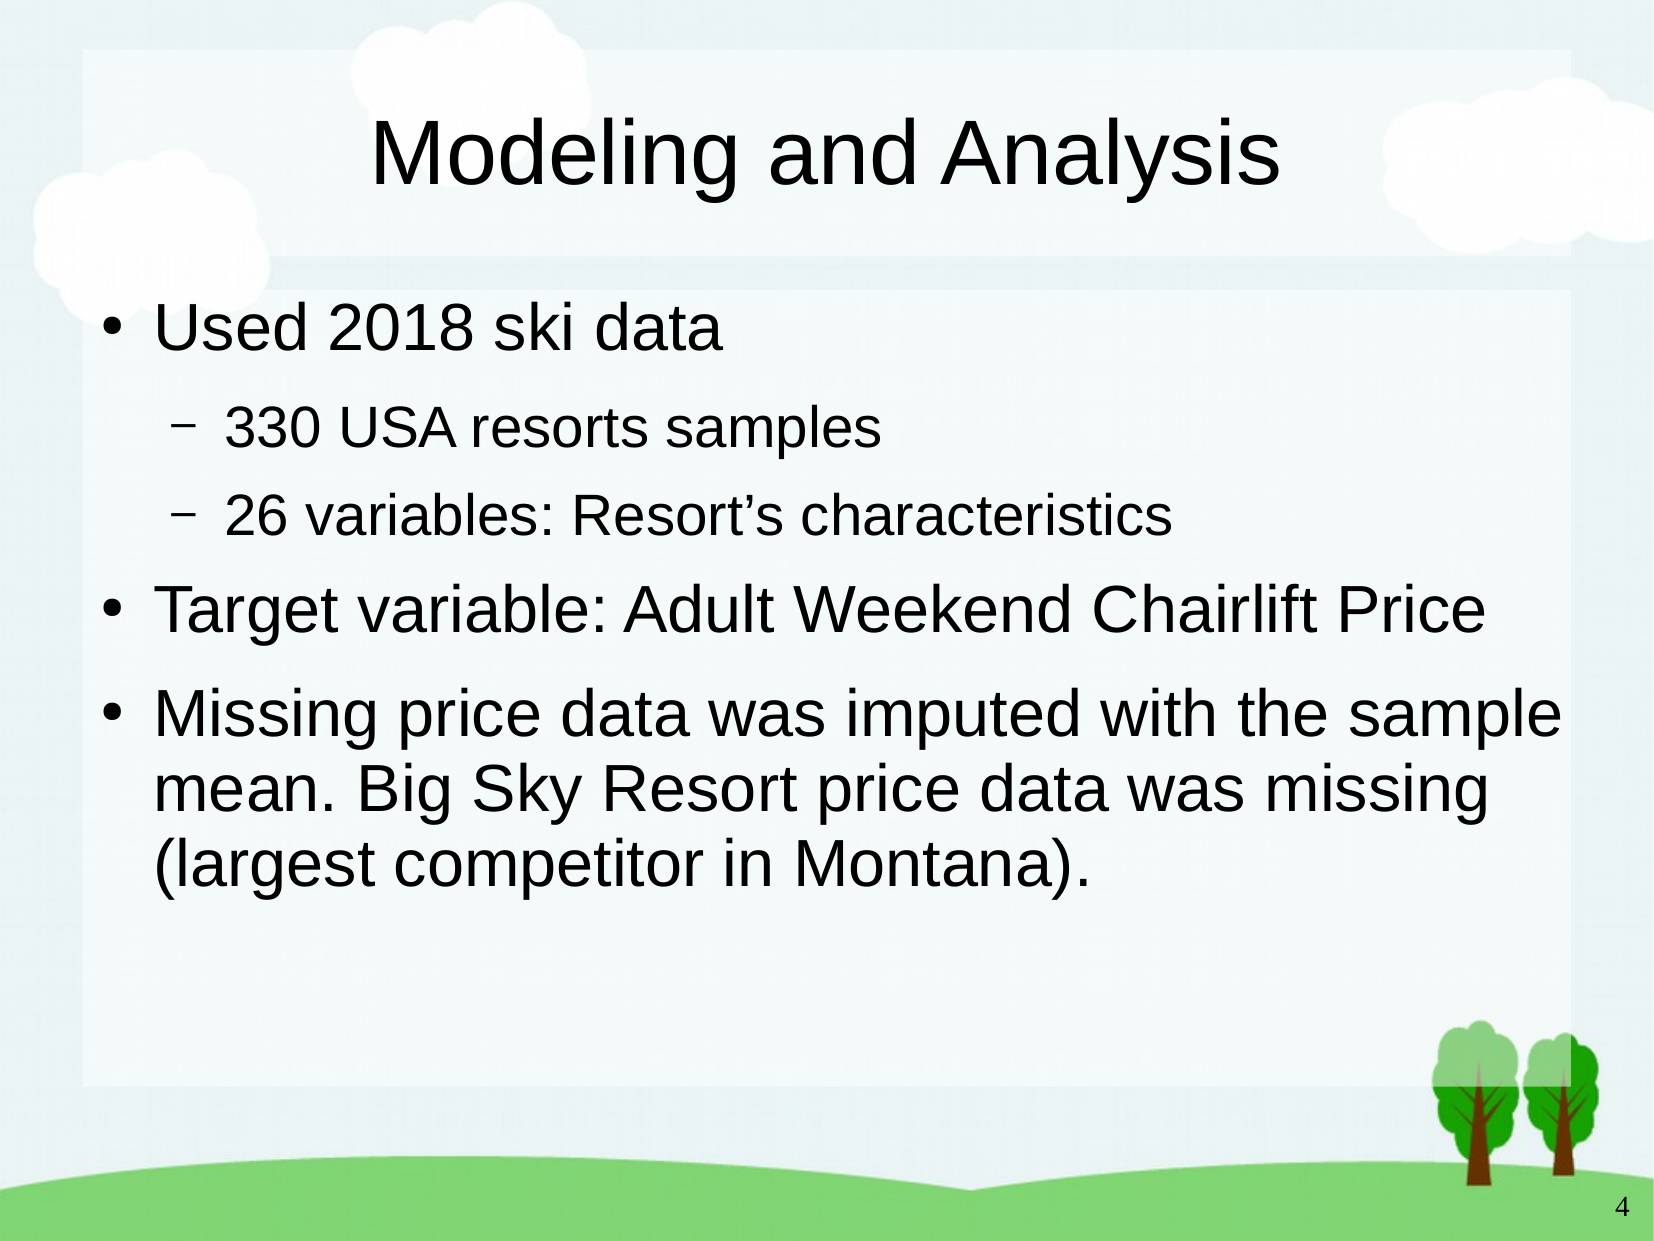

# Modeling and Analysis
Used 2018 ski data
330 USA resorts samples
26 variables: Resort’s characteristics
Target variable: Adult Weekend Chairlift Price
Missing price data was imputed with the sample mean. Big Sky Resort price data was missing (largest competitor in Montana).
4